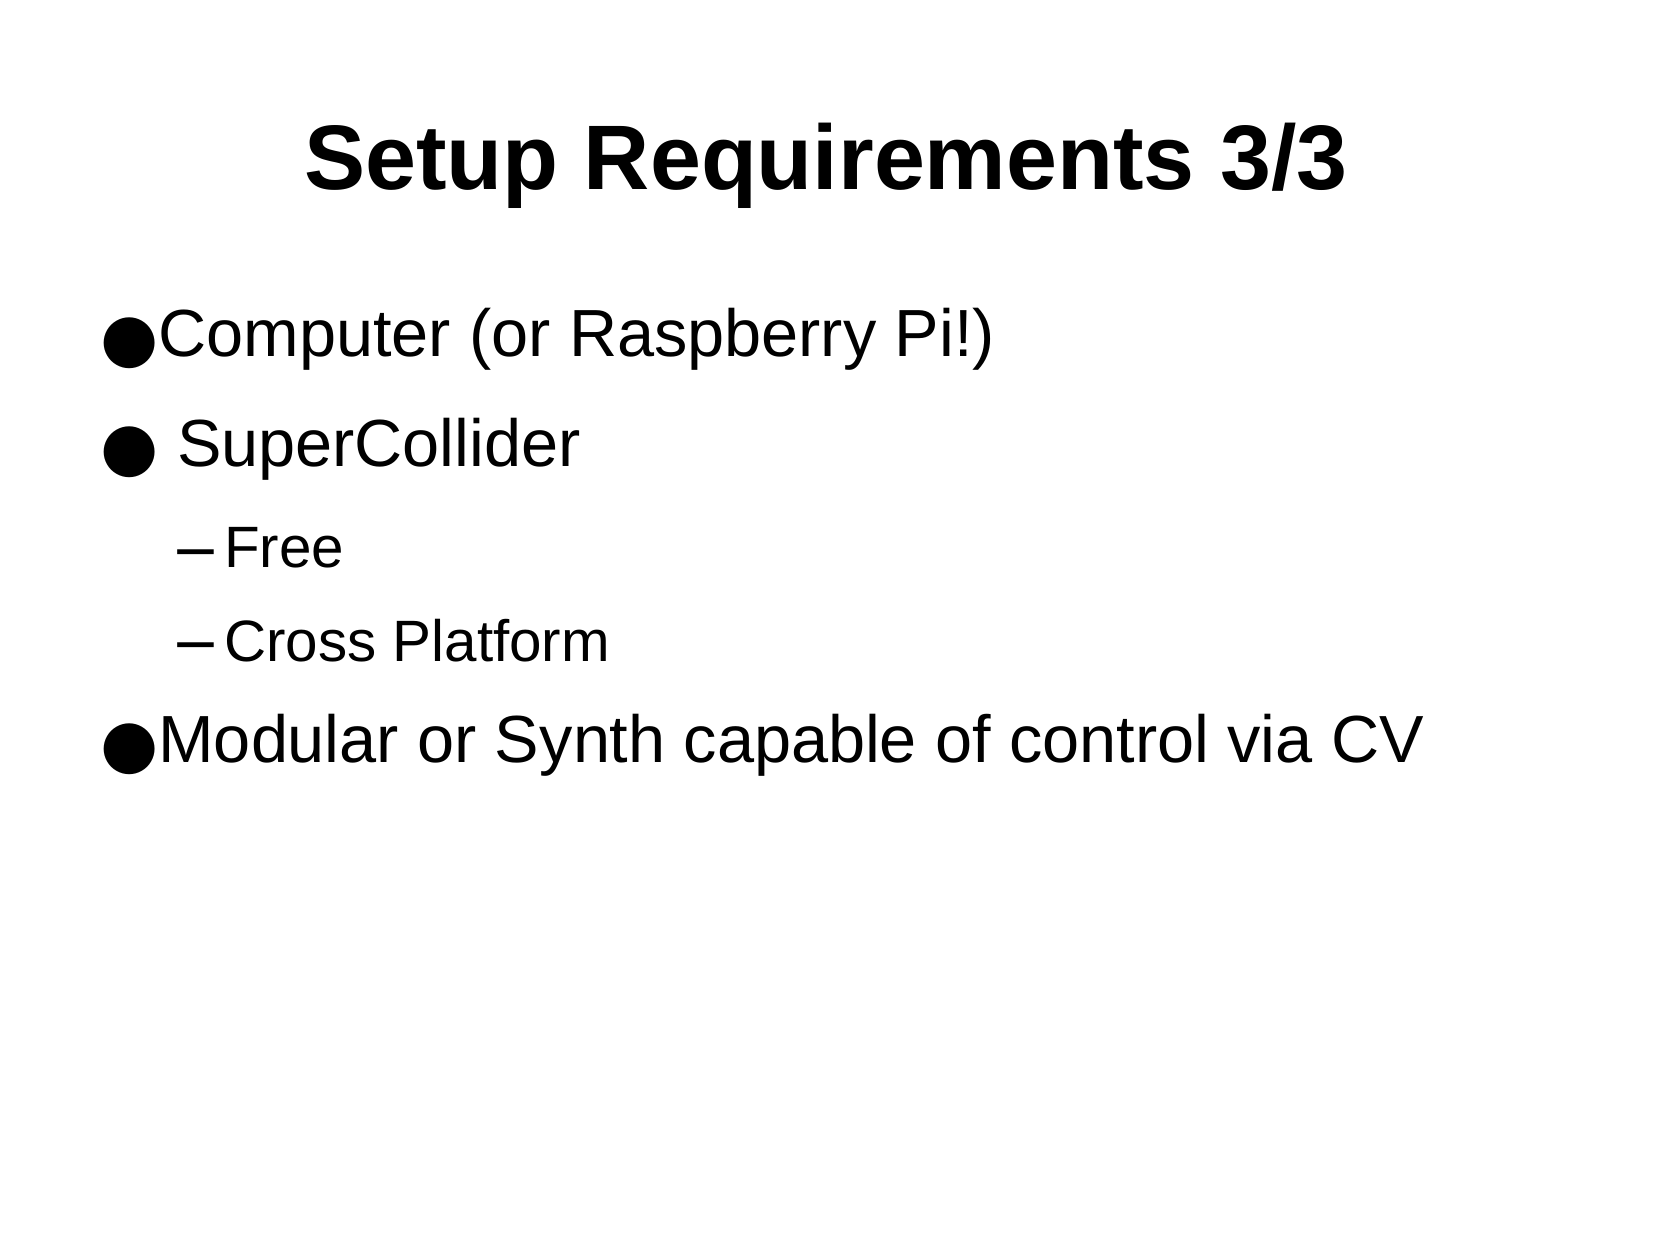

Setup Requirements 3/3
Computer (or Raspberry Pi!)
 SuperCollider
Free
Cross Platform
Modular or Synth capable of control via CV